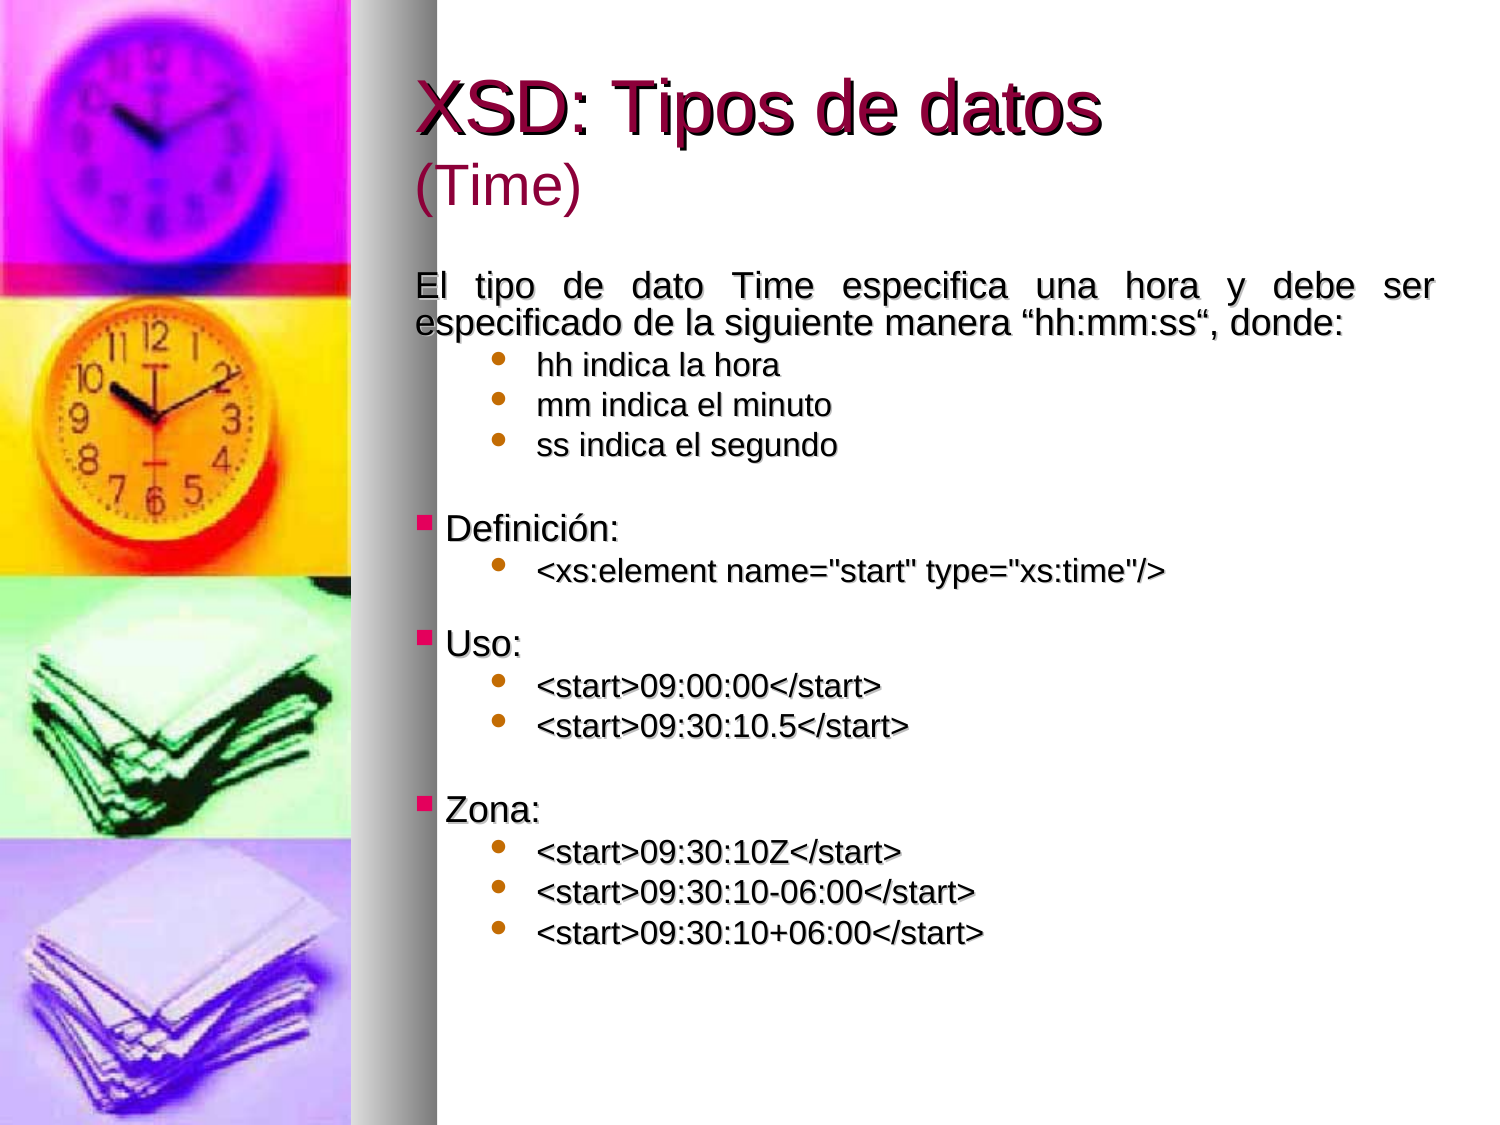

# XSD: Tipos de datos (Time)
El tipo de dato Time especifica una hora y debe ser especificado de la siguiente manera “hh:mm:ss“, donde:
hh indica la hora
mm indica el minuto
ss indica el segundo
 Definición:
<xs:element name="start" type="xs:time"/>
 Uso:
<start>09:00:00</start>
<start>09:30:10.5</start>
 Zona:
<start>09:30:10Z</start>
<start>09:30:10-06:00</start>
<start>09:30:10+06:00</start>